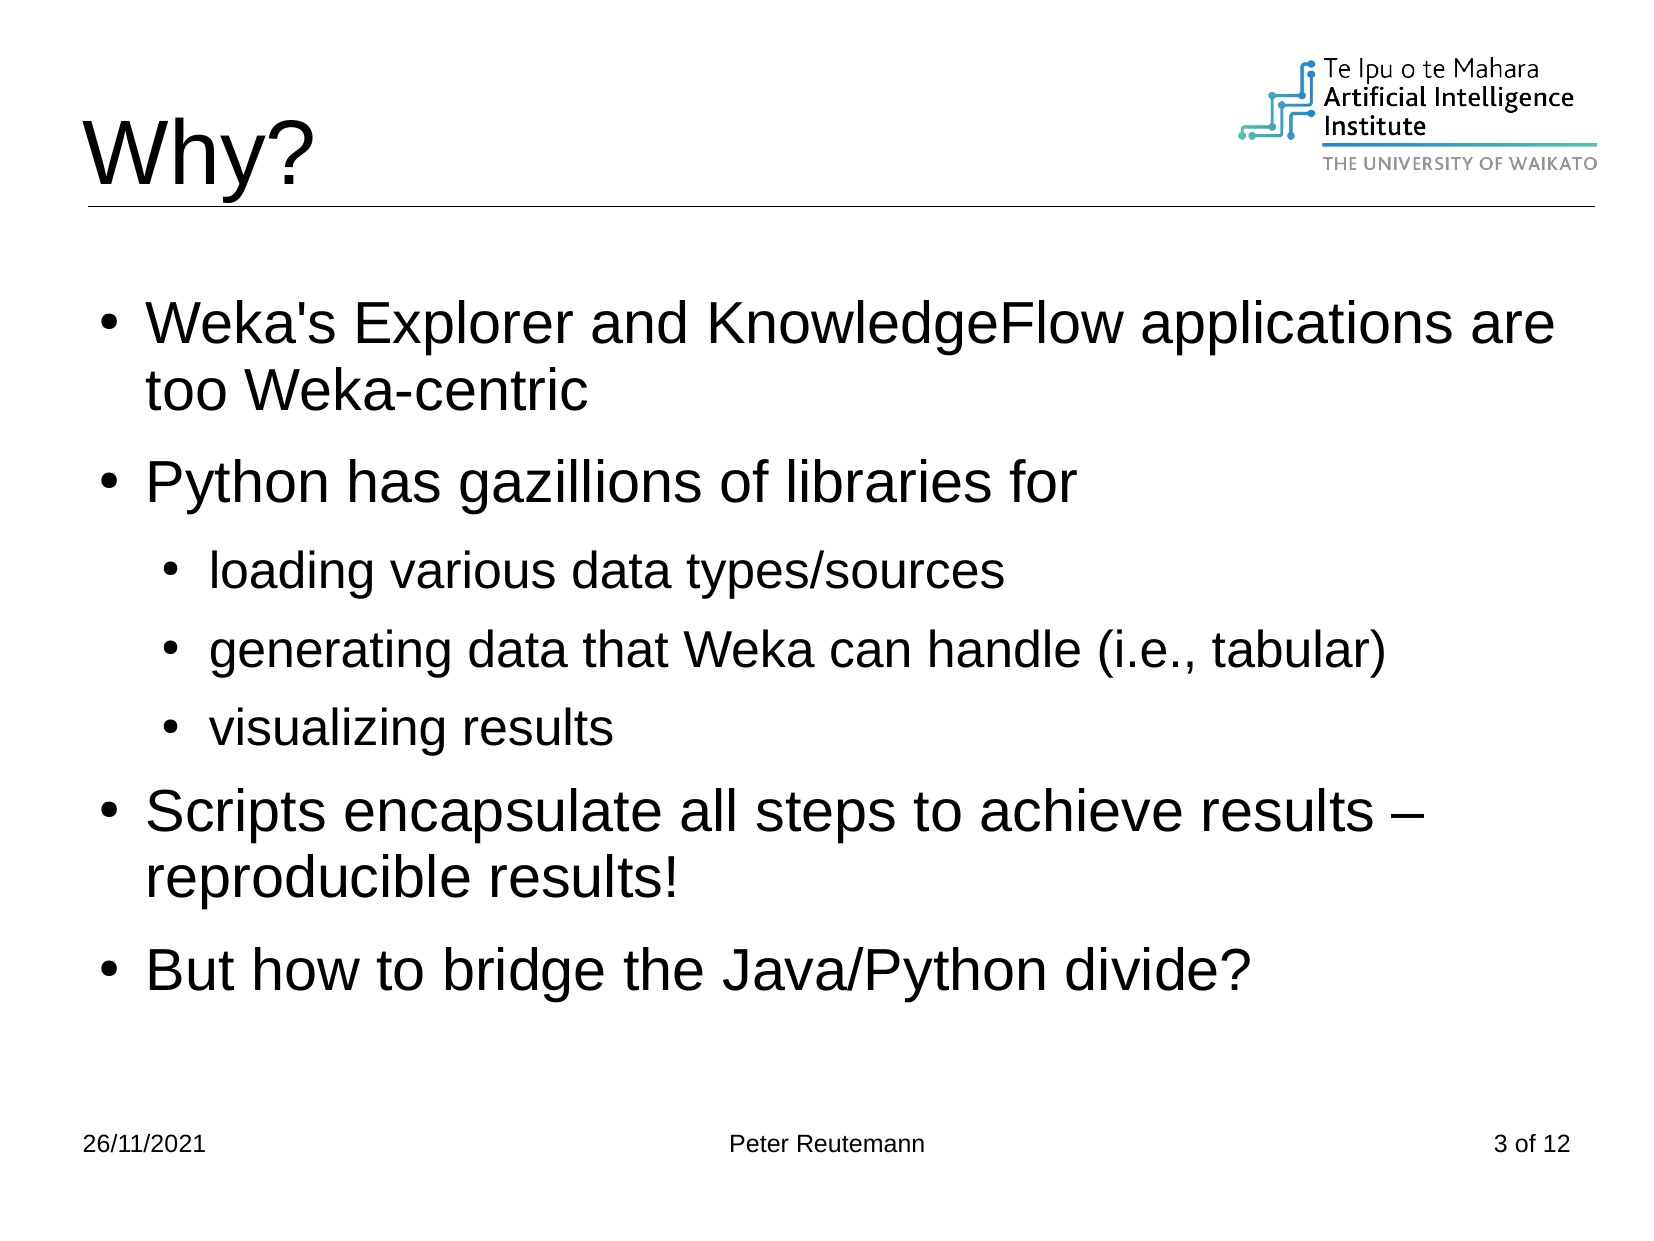

# Why?
Weka's Explorer and KnowledgeFlow applications are too Weka-centric
Python has gazillions of libraries for
loading various data types/sources
generating data that Weka can handle (i.e., tabular)
visualizing results
Scripts encapsulate all steps to achieve results – reproducible results!
But how to bridge the Java/Python divide?
26/11/2021
Peter Reutemann
3